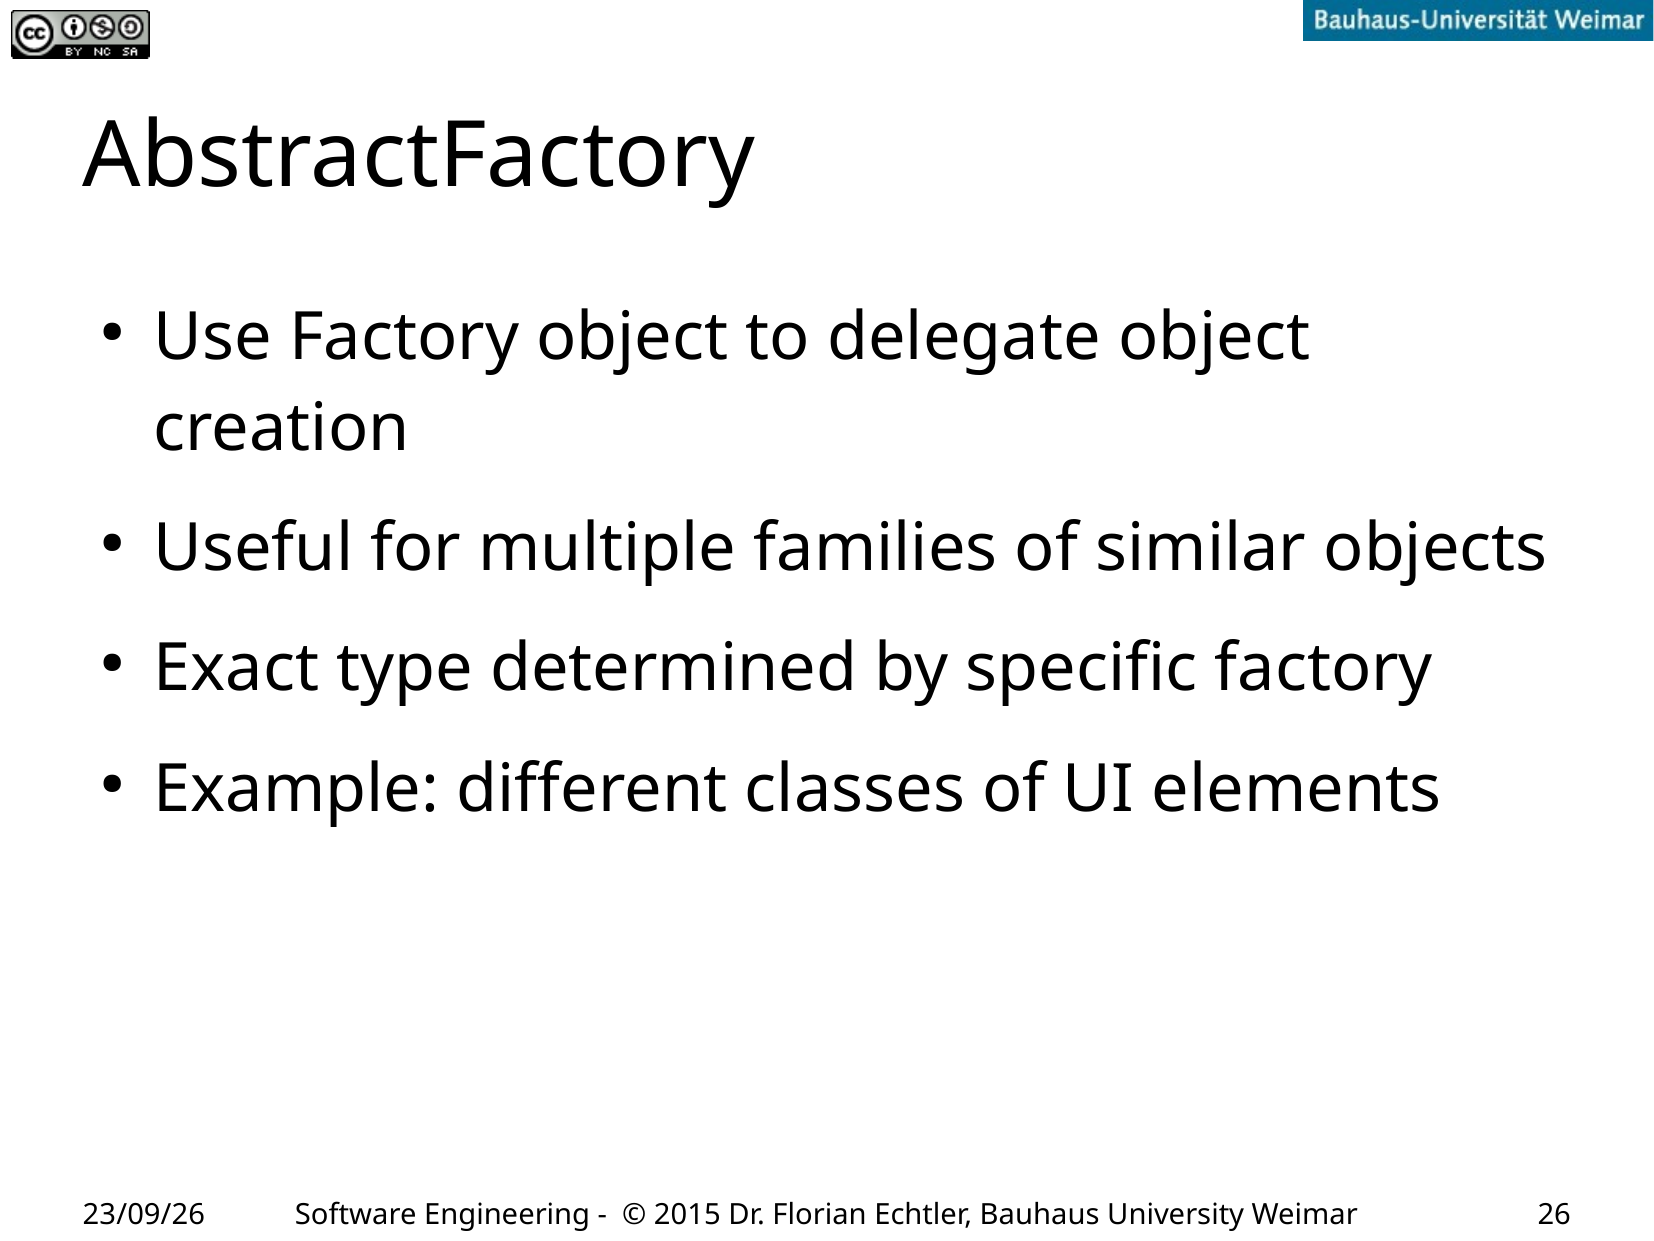

# AbstractFactory
Use Factory object to delegate object creation
Useful for multiple families of similar objects
Exact type determined by specific factory
Example: different classes of UI elements
Software Engineering - © 2015 Dr. Florian Echtler, Bauhaus University Weimar
26